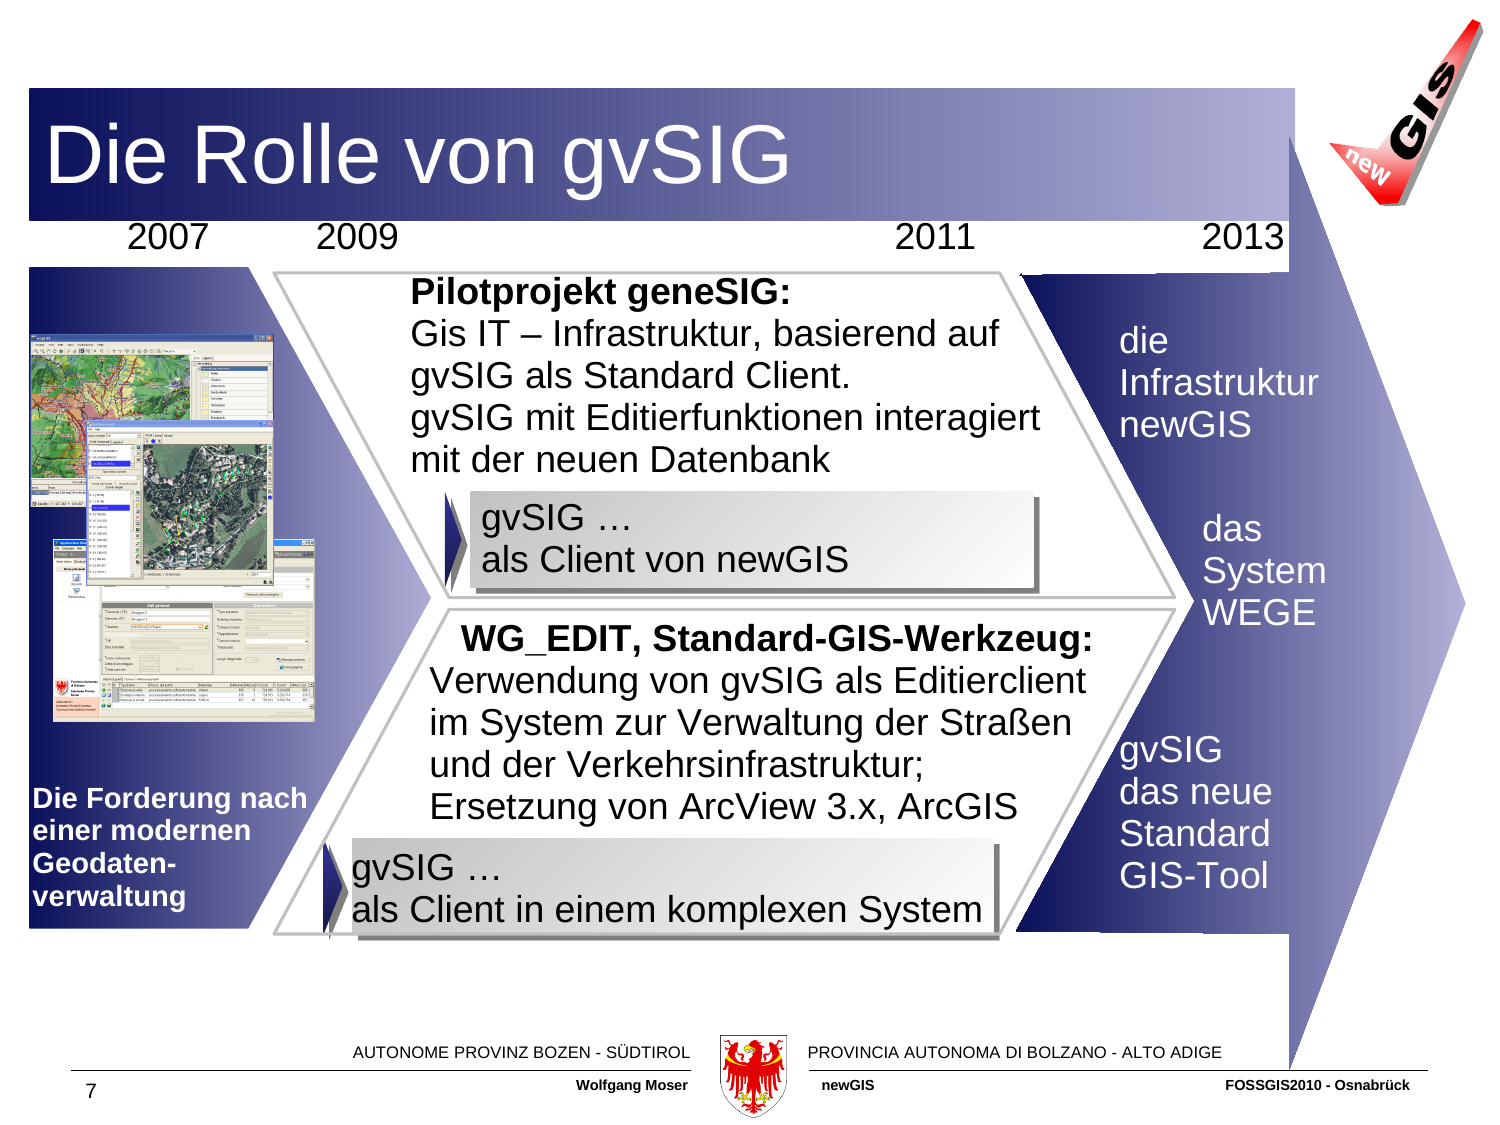

Die Rolle von gvSIG
2007
2009
2011
2013
Pilotprojekt geneSIG:
Gis IT – Infrastruktur, basierend auf gvSIG als Standard Client.
gvSIG mit Editierfunktionen interagiert mit der neuen Datenbank
die
Infrastruktur
newGIS
gvSIG …
als Client von newGIS
das
System WEGE
 WG_EDIT, Standard-GIS-Werkzeug:
Verwendung von gvSIG als Editierclient
im System zur Verwaltung der Straßen
und der Verkehrsinfrastruktur;
Ersetzung von ArcView 3.x, ArcGIS
gvSIG das neue Standard GIS-Tool
Die Forderung nach
einer modernen
Geodaten-
verwaltung
gvSIG …
als Client in einem komplexen System